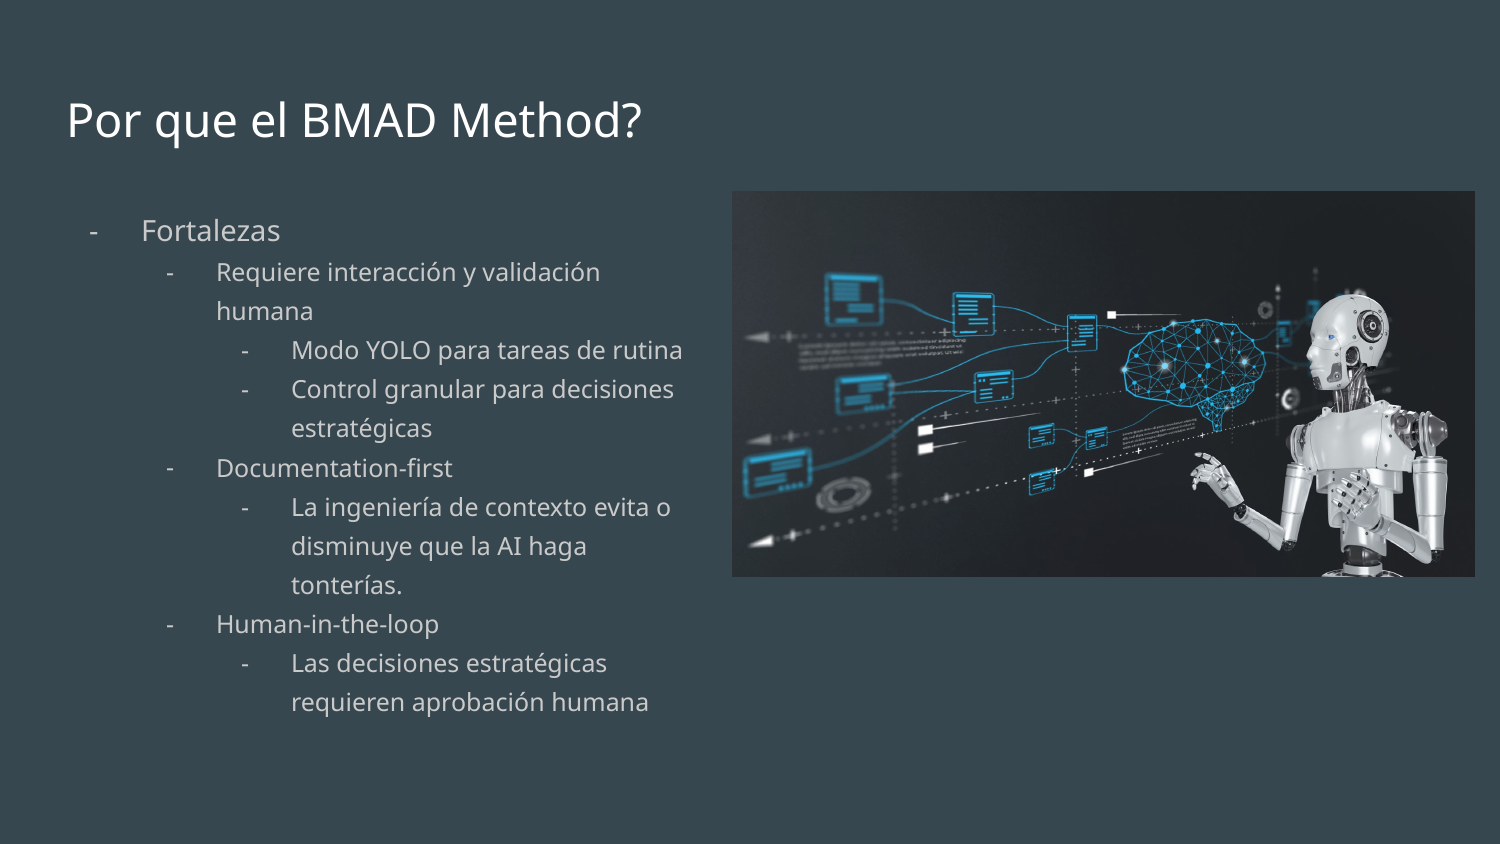

# Por que el BMAD Method?
Fortalezas
Requiere interacción y validación humana
Modo YOLO para tareas de rutina
Control granular para decisiones estratégicas
Documentation-first
La ingeniería de contexto evita o disminuye que la AI haga tonterías.
Human-in-the-loop
Las decisiones estratégicas requieren aprobación humana